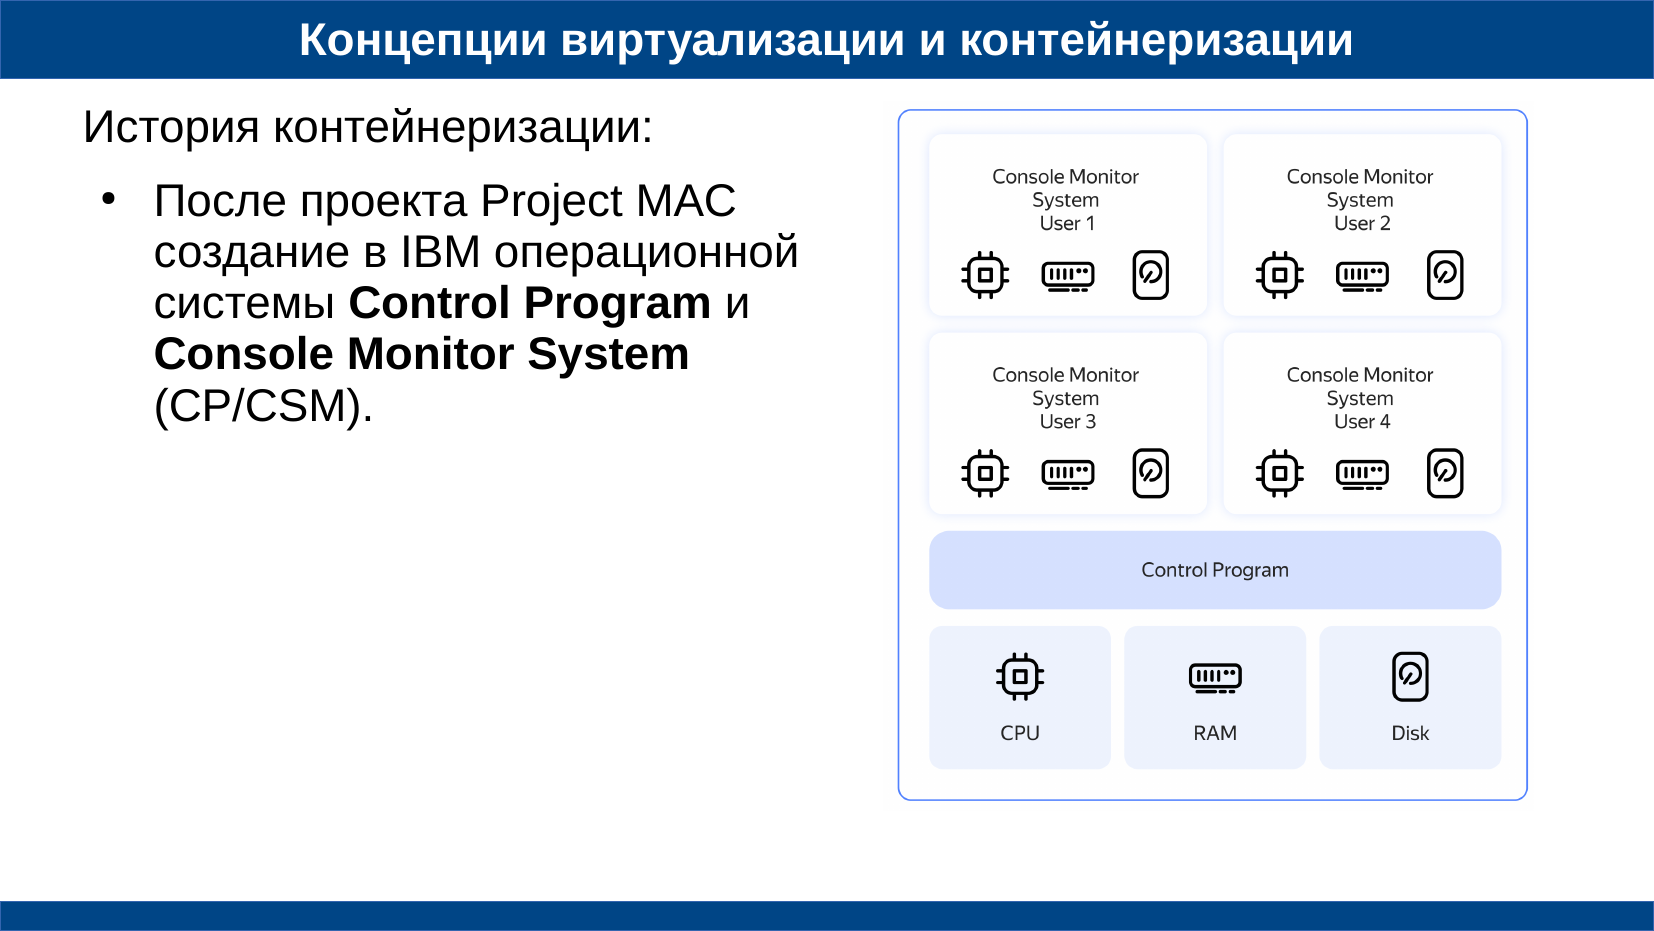

# Концепции виртуализации и контейнеризации
История контейнеризации:
После проекта Project MAC создание в IBM операционной системы Control Program и Console Monitor System (CP/CSM).